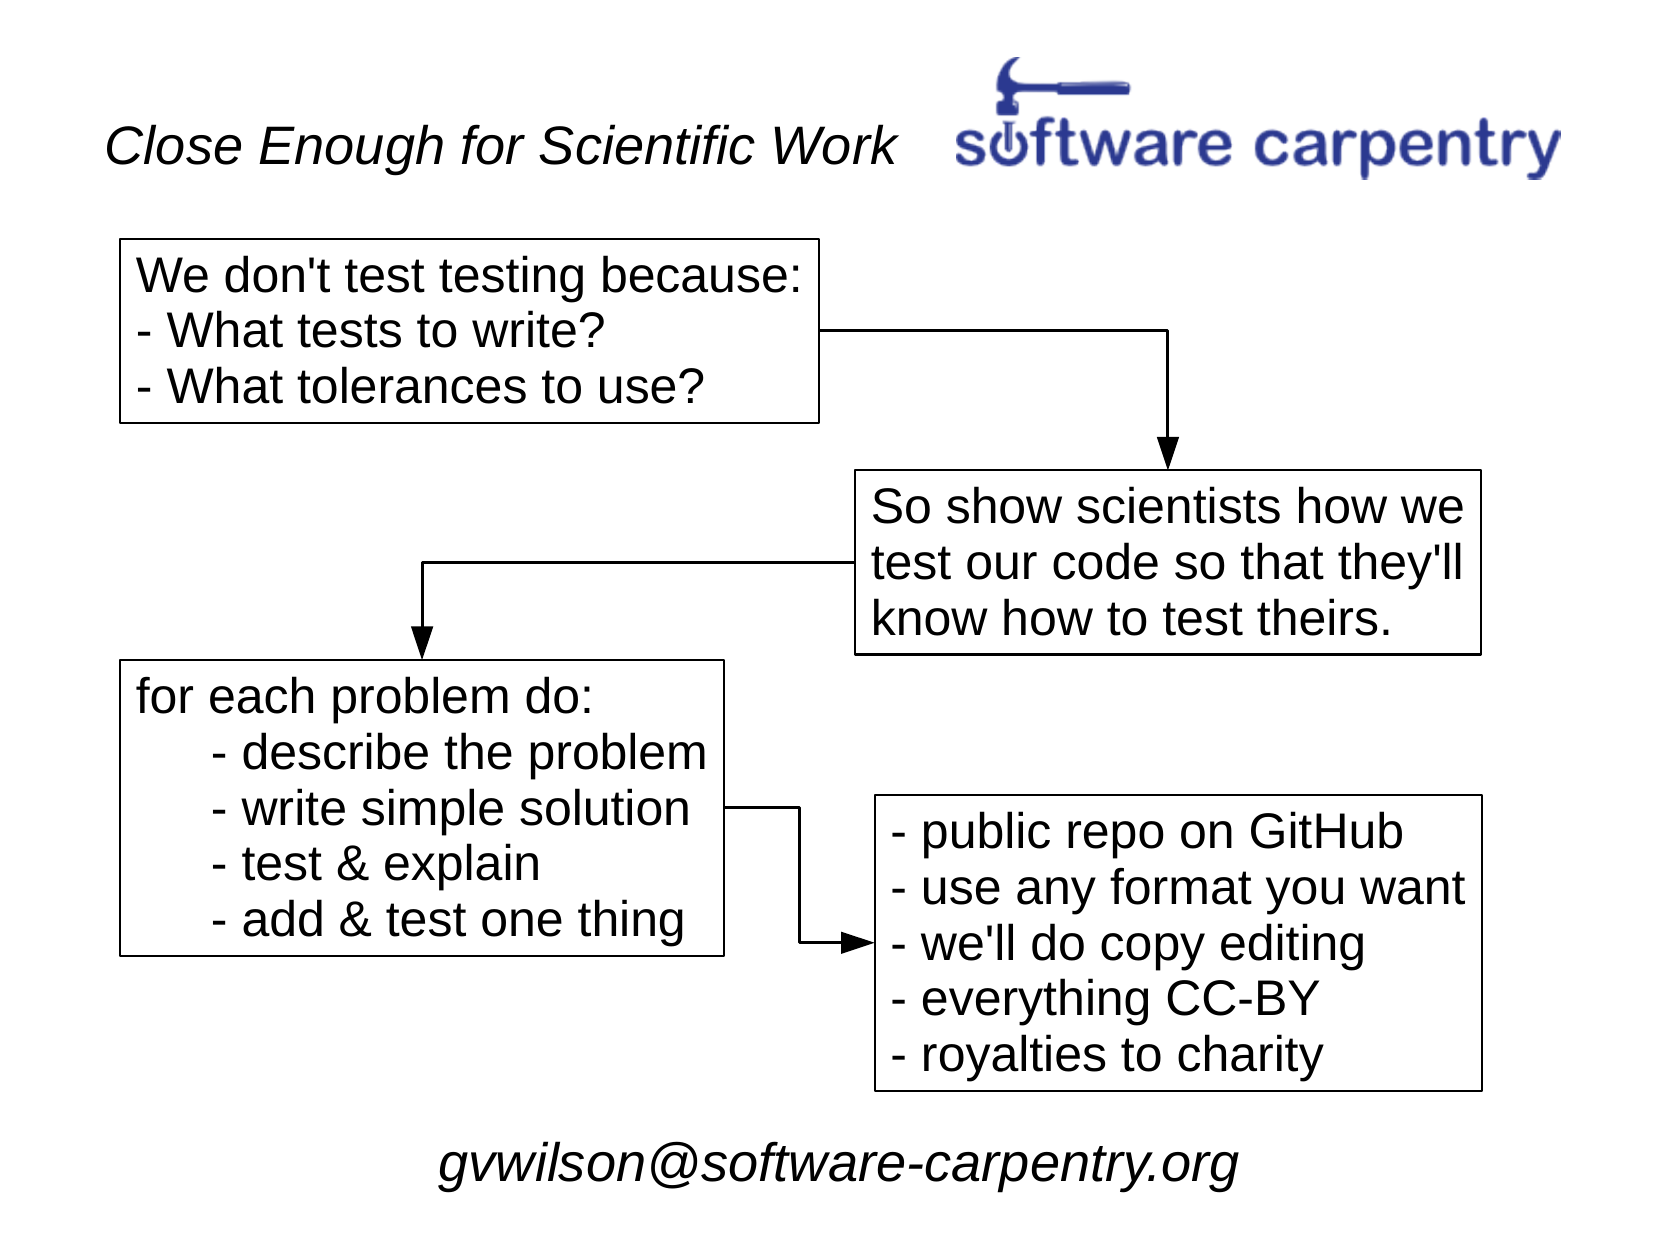

Close Enough for Scientific Work
We don't test testing because:
- What tests to write?
- What tolerances to use?
So show scientists how we
test our code so that they'll
know how to test theirs.
for each problem do:
	- describe the problem
	- write simple solution
	- test & explain
	- add & test one thing
- public repo on GitHub
- use any format you want
- we'll do copy editing
- everything CC-BY
- royalties to charity
gvwilson@software-carpentry.org